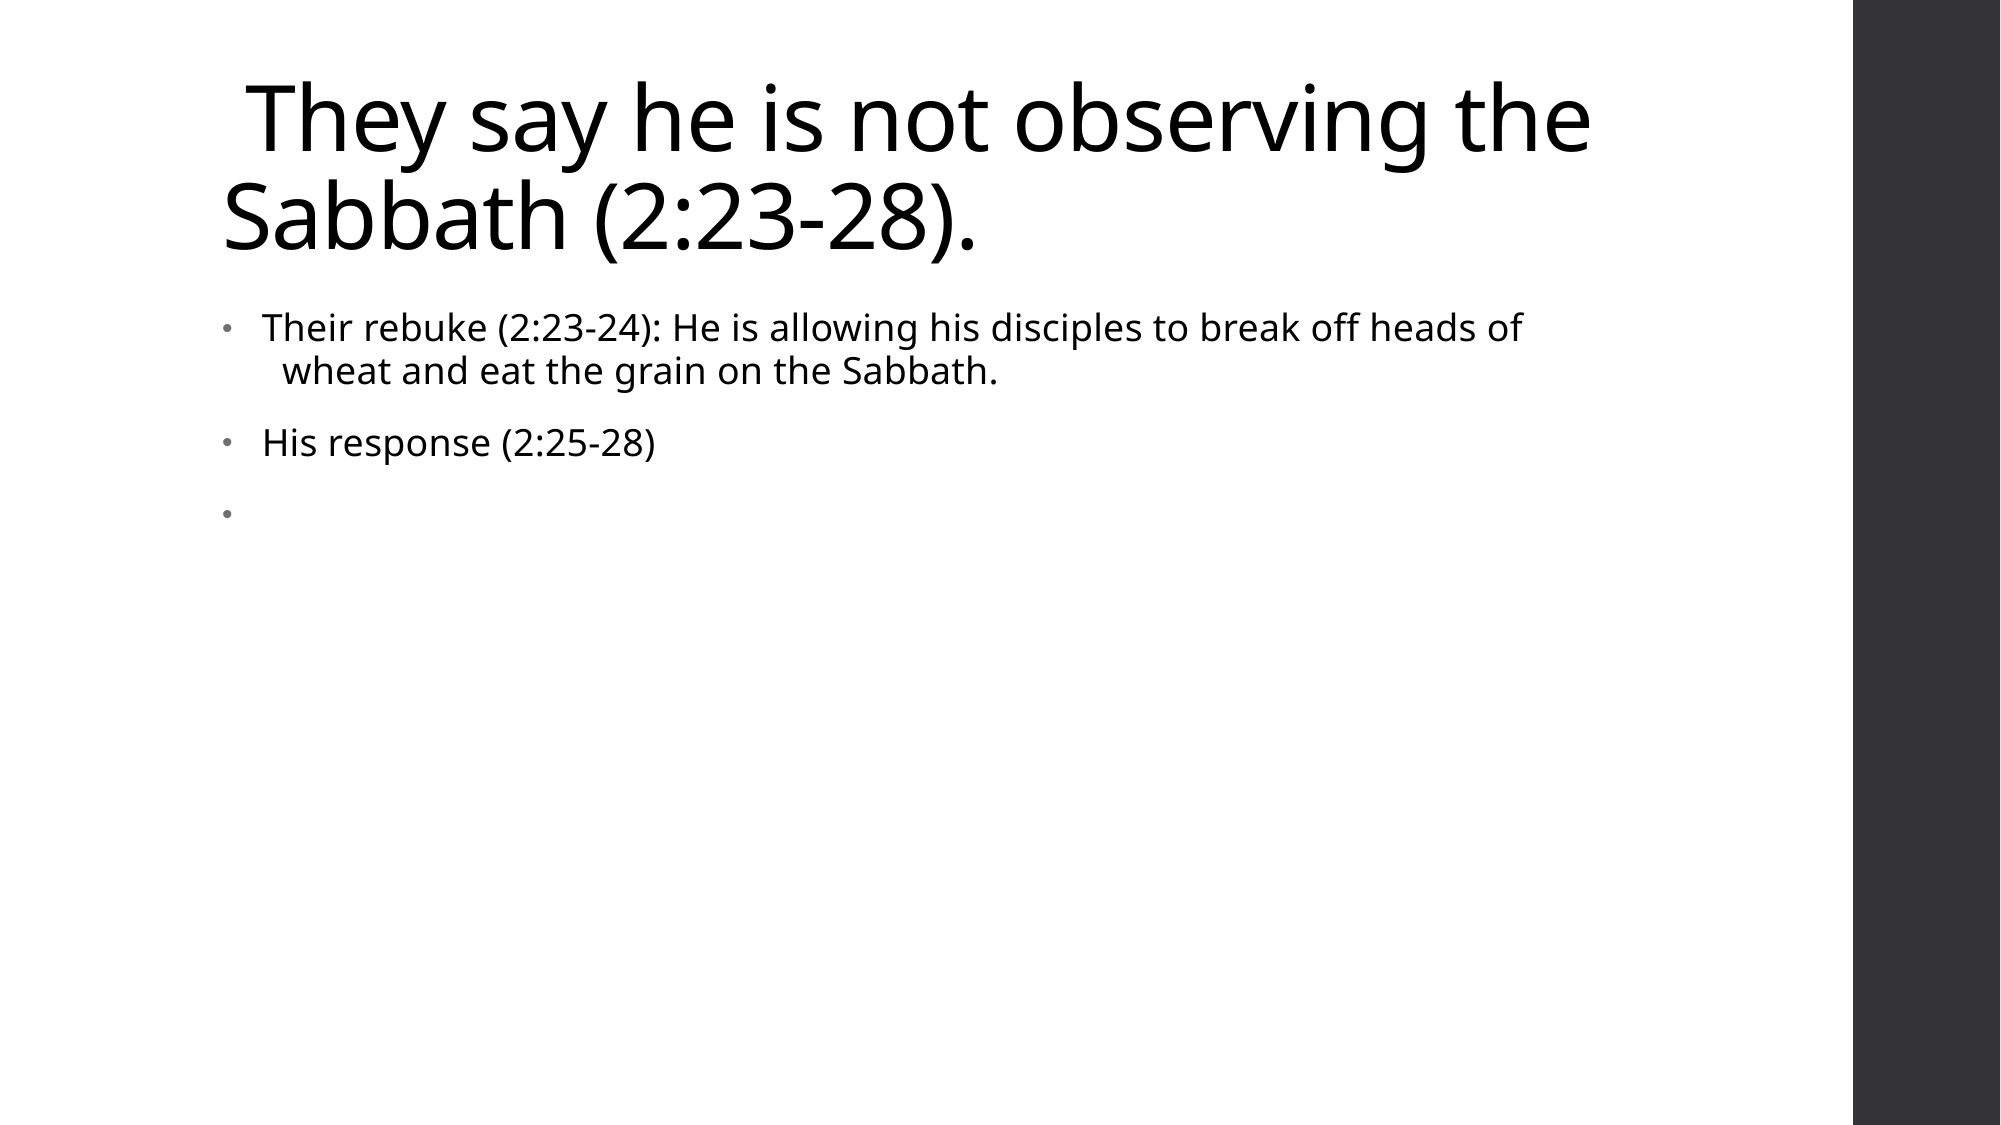

# They say he is not observing the Sabbath (2:23-28).
 Their rebuke (2:23-24): He is allowing his disciples to break off heads of wheat and eat the grain on the Sabbath.
 His response (2:25-28)